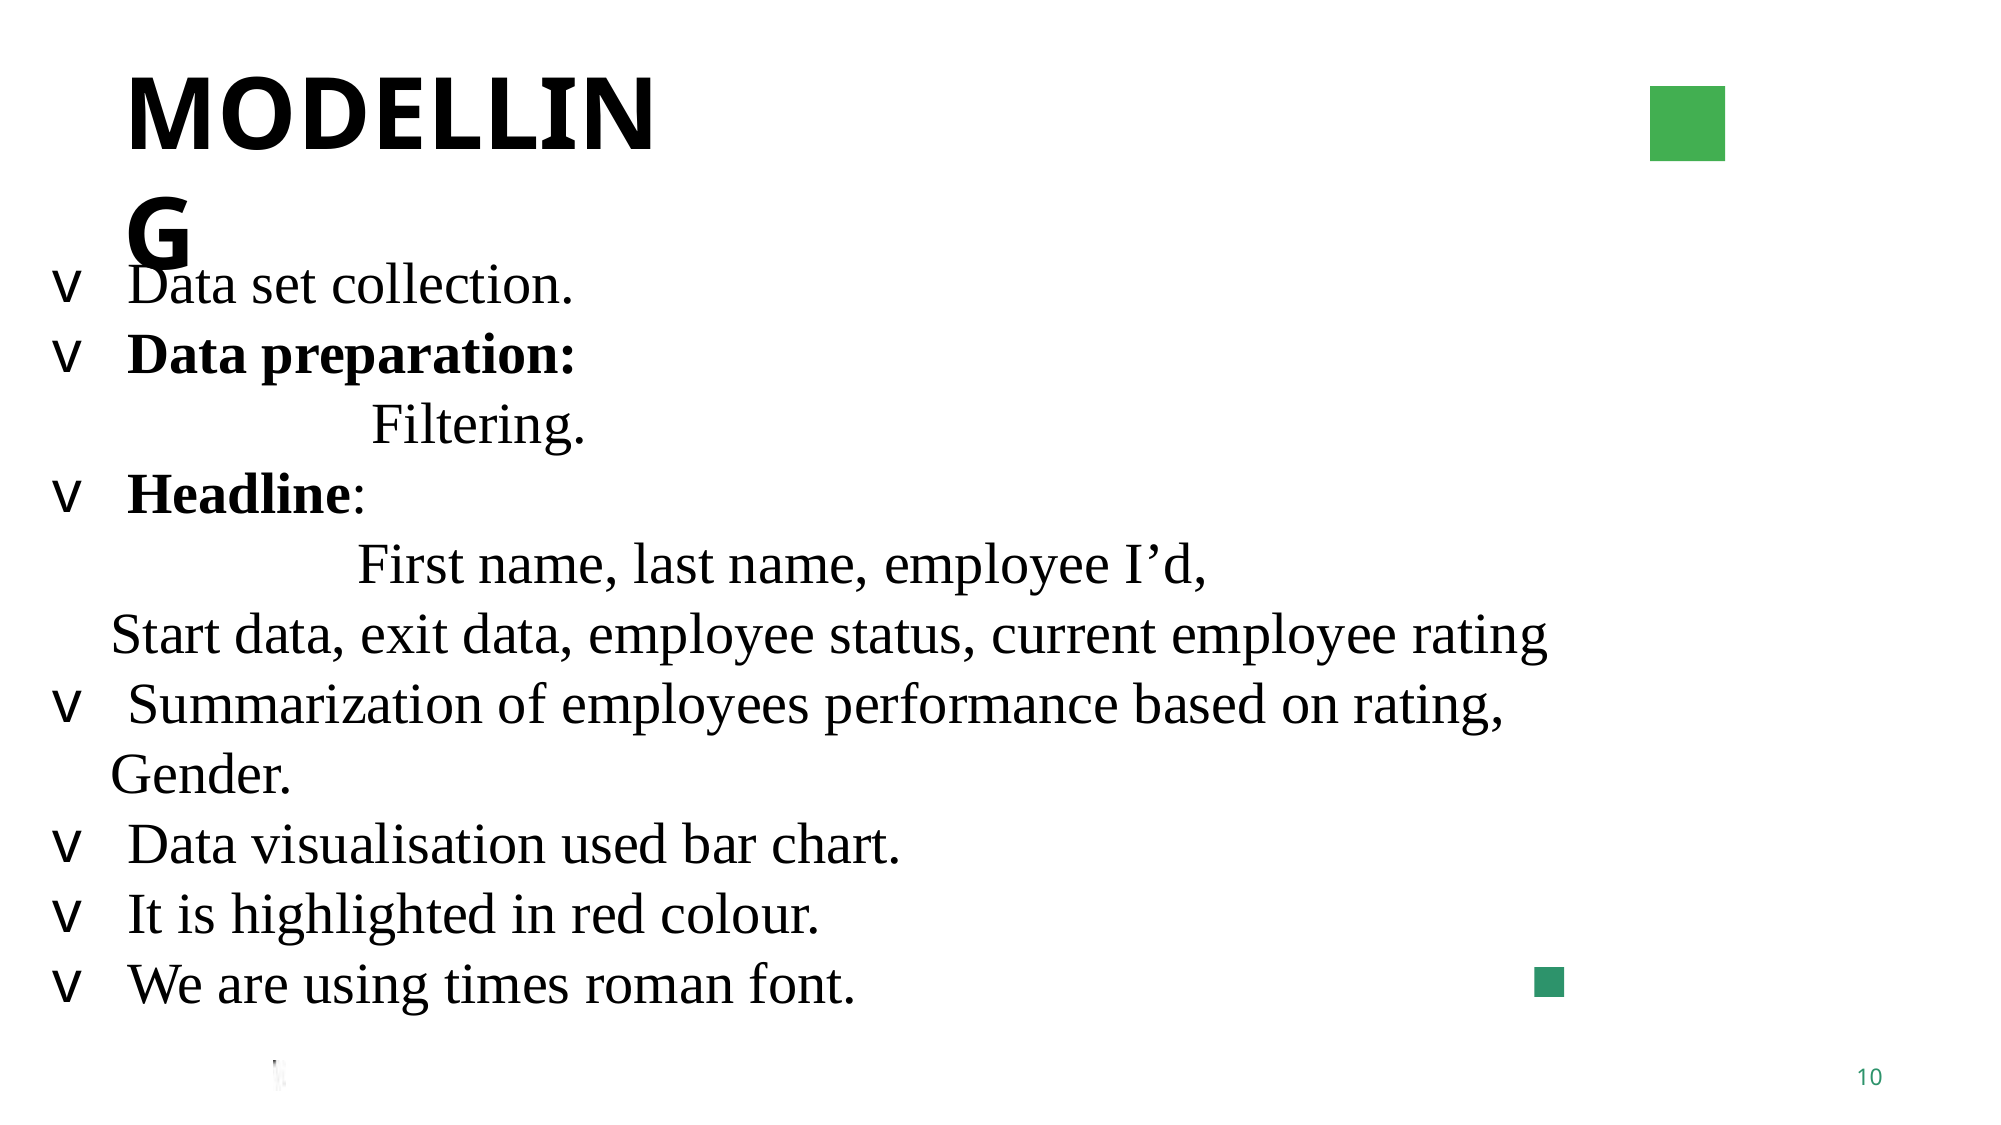

MODELLING
Data set collection.
Data preparation:
 Filtering.
Headline:
 First name, last name, employee I’d,
 Start data, exit data, employee status, current employee rating
Summarization of employees performance based on rating,
 Gender.
Data visualisation used bar chart.
It is highlighted in red colour.
We are using times roman font.